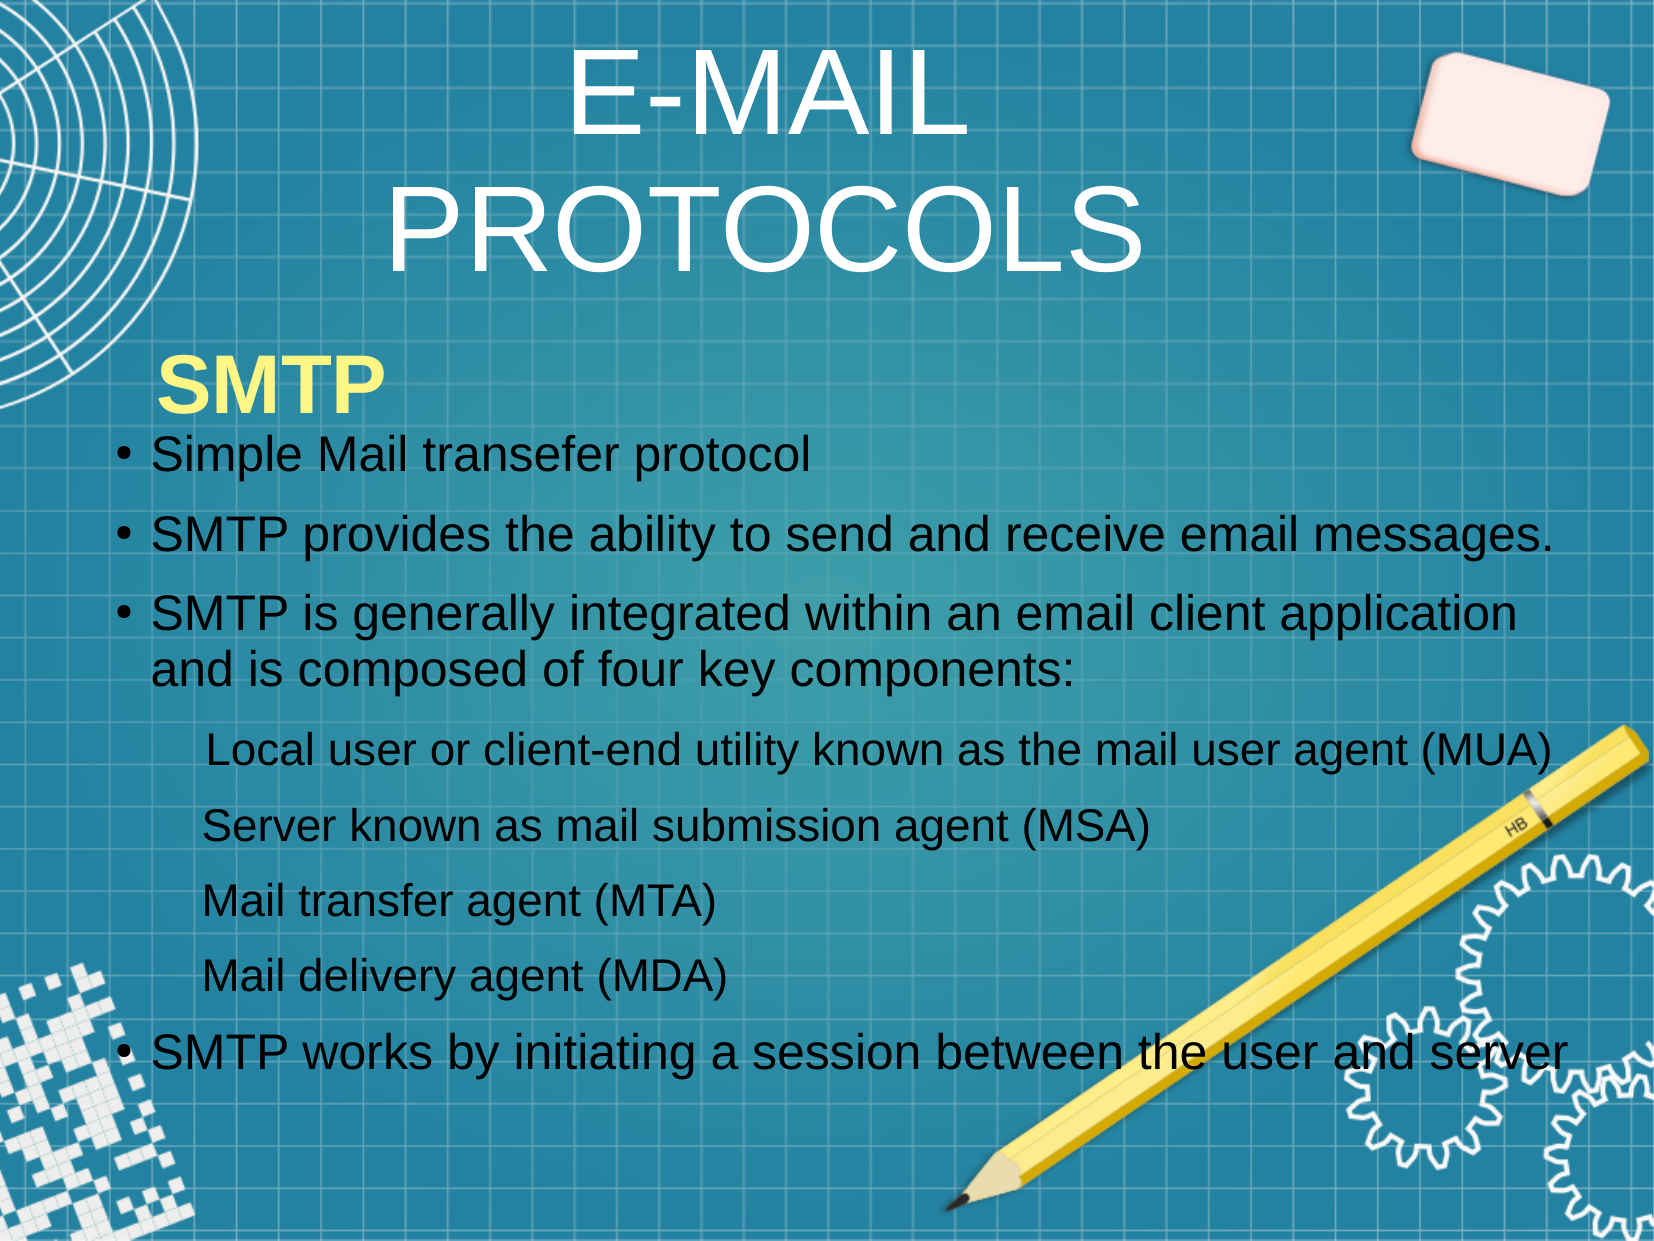

# E-MAIL PROTOCOLS
SMTP
Simple Mail transefer protocol
SMTP provides the ability to send and receive email messages.
SMTP is generally integrated within an email client application and is composed of four key components:
 Local user or client-end utility known as the mail user agent (MUA)
 Server known as mail submission agent (MSA)
 Mail transfer agent (MTA)
 Mail delivery agent (MDA)
SMTP works by initiating a session between the user and server